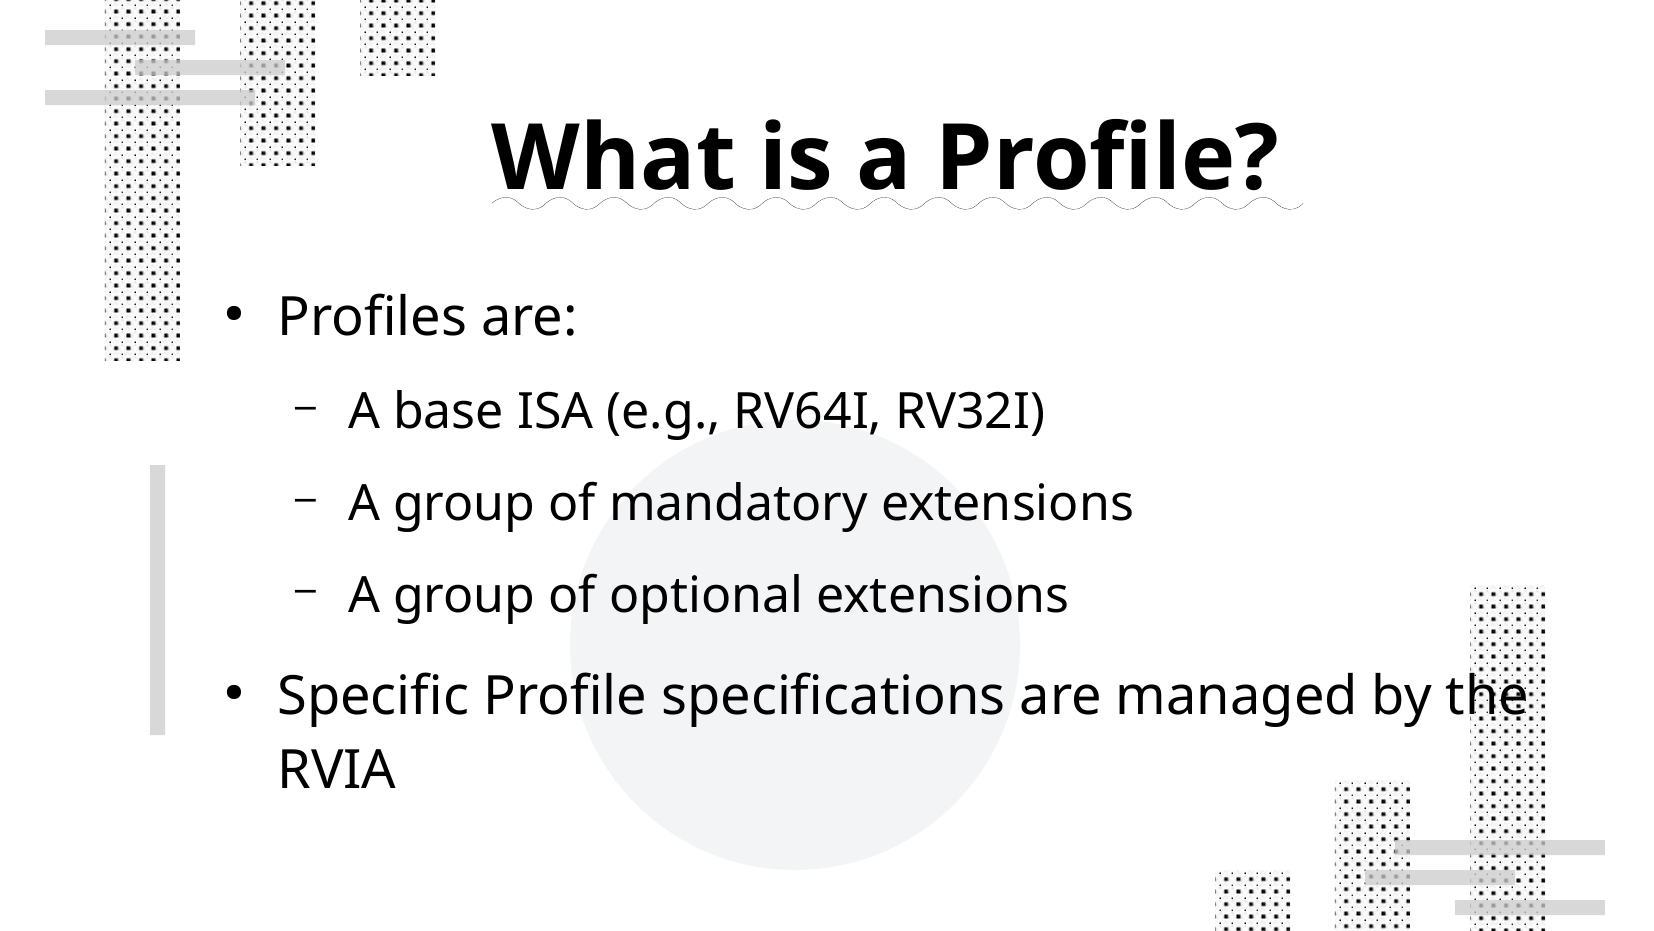

# What is a Profile?
Profiles are:
A base ISA (e.g., RV64I, RV32I)
A group of mandatory extensions
A group of optional extensions
Specific Profile specifications are managed by the RVIA